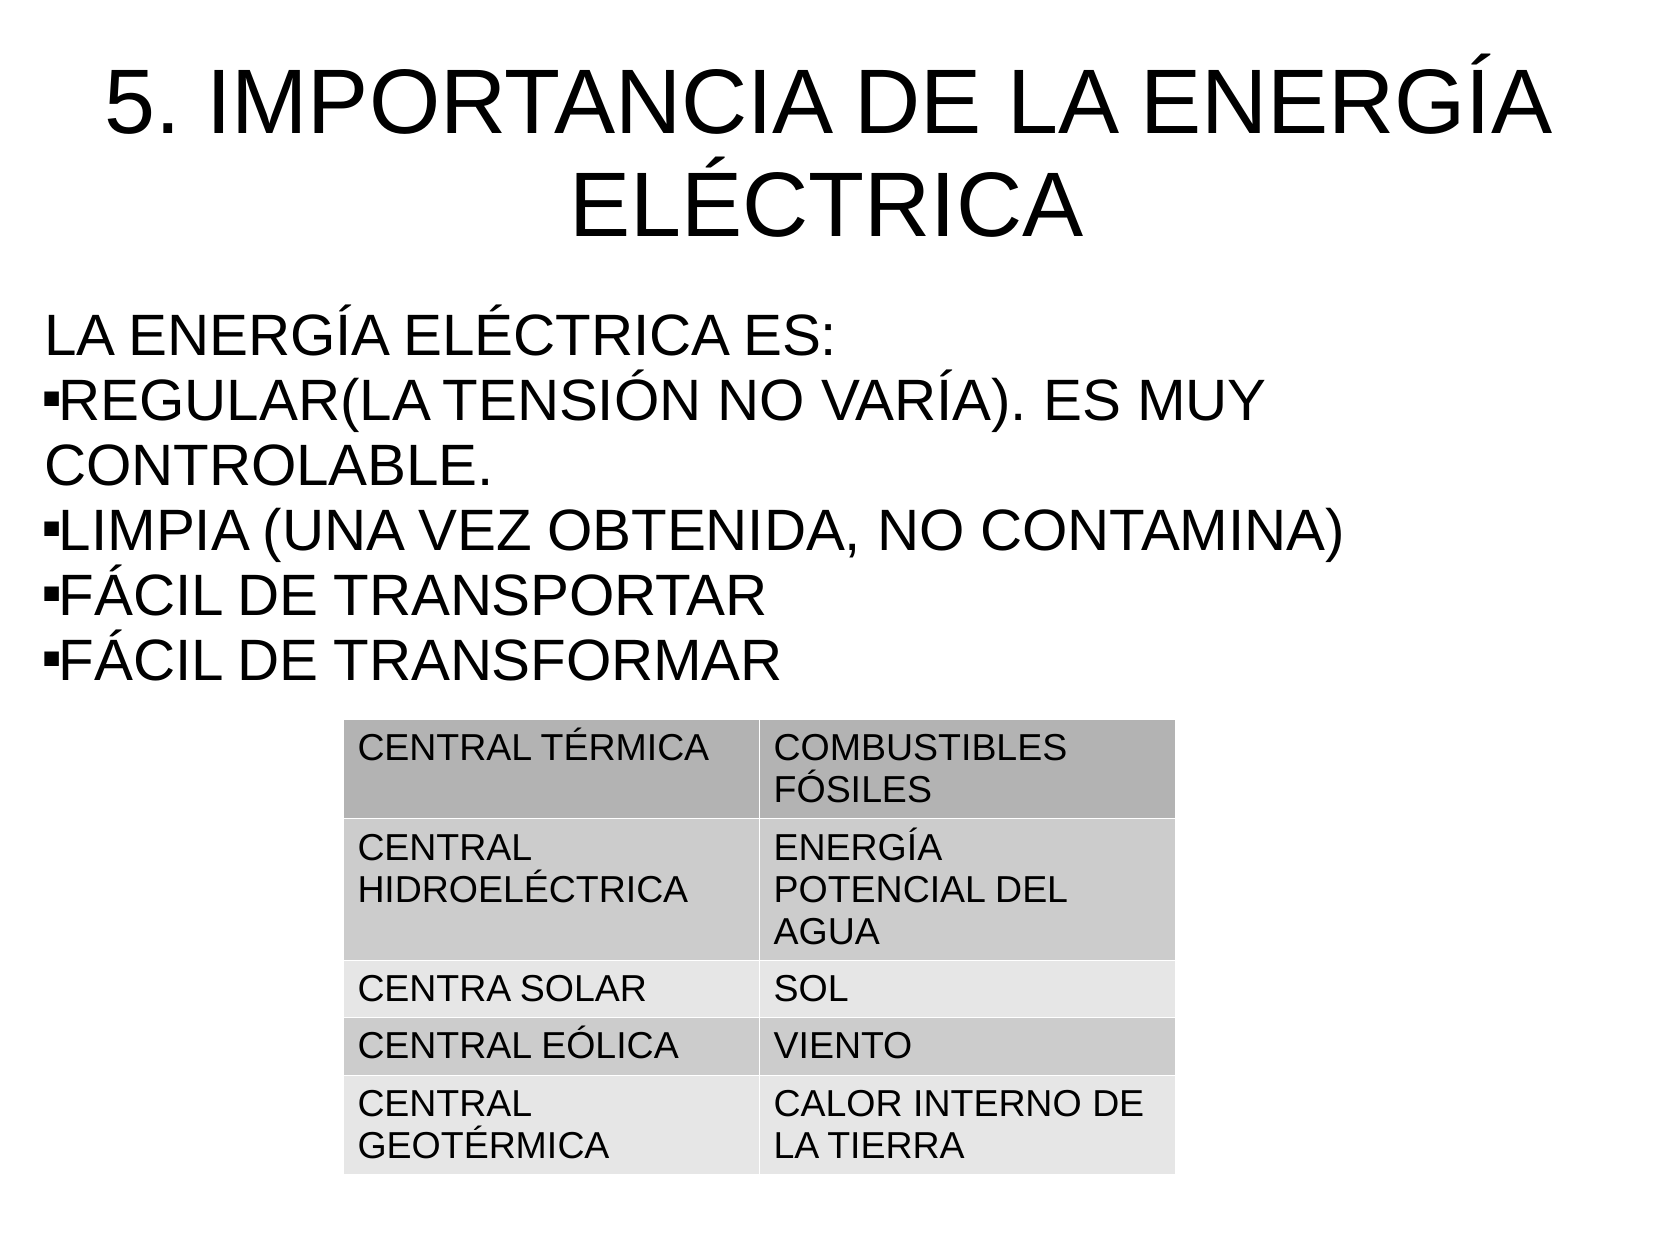

# 5. IMPORTANCIA DE LA ENERGÍA ELÉCTRICA
LA ENERGÍA ELÉCTRICA ES:
REGULAR(LA TENSIÓN NO VARÍA). ES MUY CONTROLABLE.
LIMPIA (UNA VEZ OBTENIDA, NO CONTAMINA)
FÁCIL DE TRANSPORTAR
FÁCIL DE TRANSFORMAR
| CENTRAL TÉRMICA | COMBUSTIBLES FÓSILES |
| --- | --- |
| CENTRAL HIDROELÉCTRICA | ENERGÍA POTENCIAL DEL AGUA |
| CENTRA SOLAR | SOL |
| CENTRAL EÓLICA | VIENTO |
| CENTRAL GEOTÉRMICA | CALOR INTERNO DE LA TIERRA |